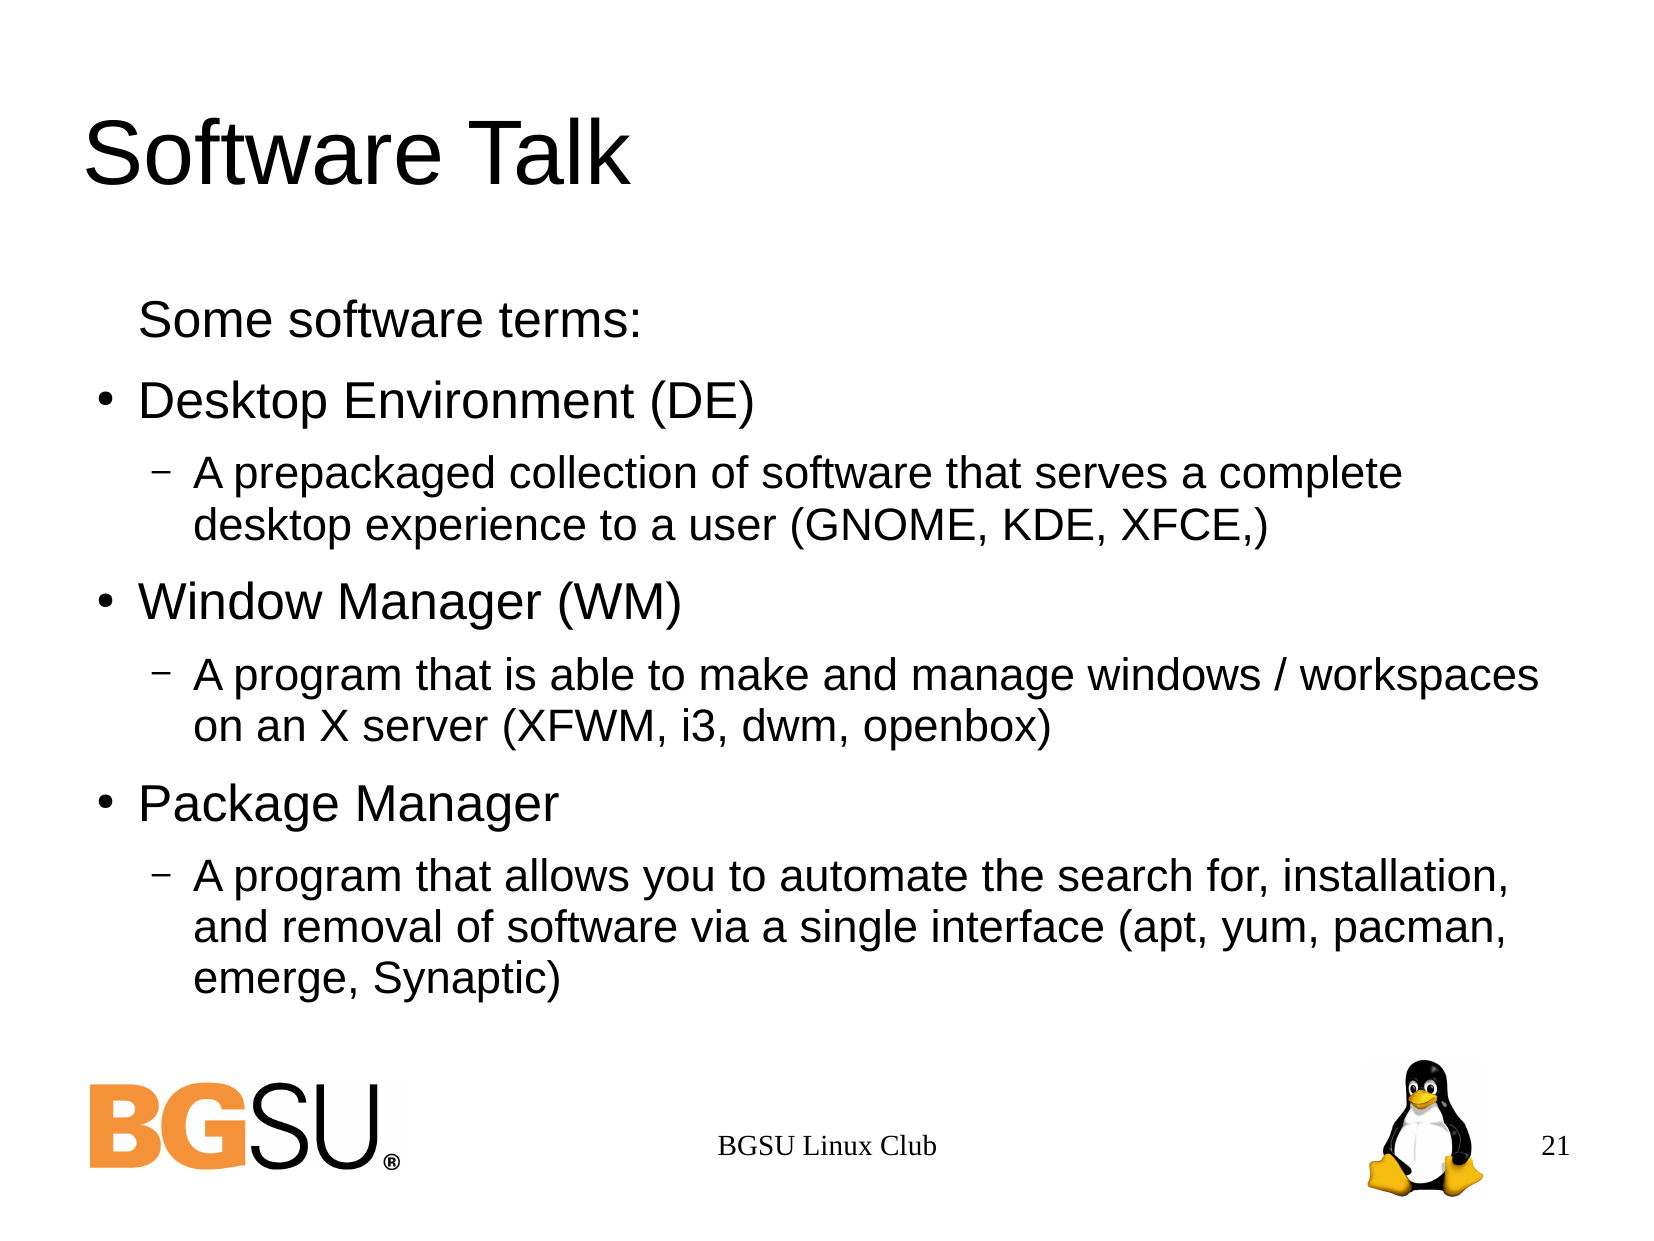

# Software Talk
Some software terms:
Desktop Environment (DE)
A prepackaged collection of software that serves a complete desktop experience to a user (GNOME, KDE, XFCE,)
Window Manager (WM)
A program that is able to make and manage windows / workspaces on an X server (XFWM, i3, dwm, openbox)
Package Manager
A program that allows you to automate the search for, installation, and removal of software via a single interface (apt, yum, pacman, emerge, Synaptic)
BGSU Linux Club
21